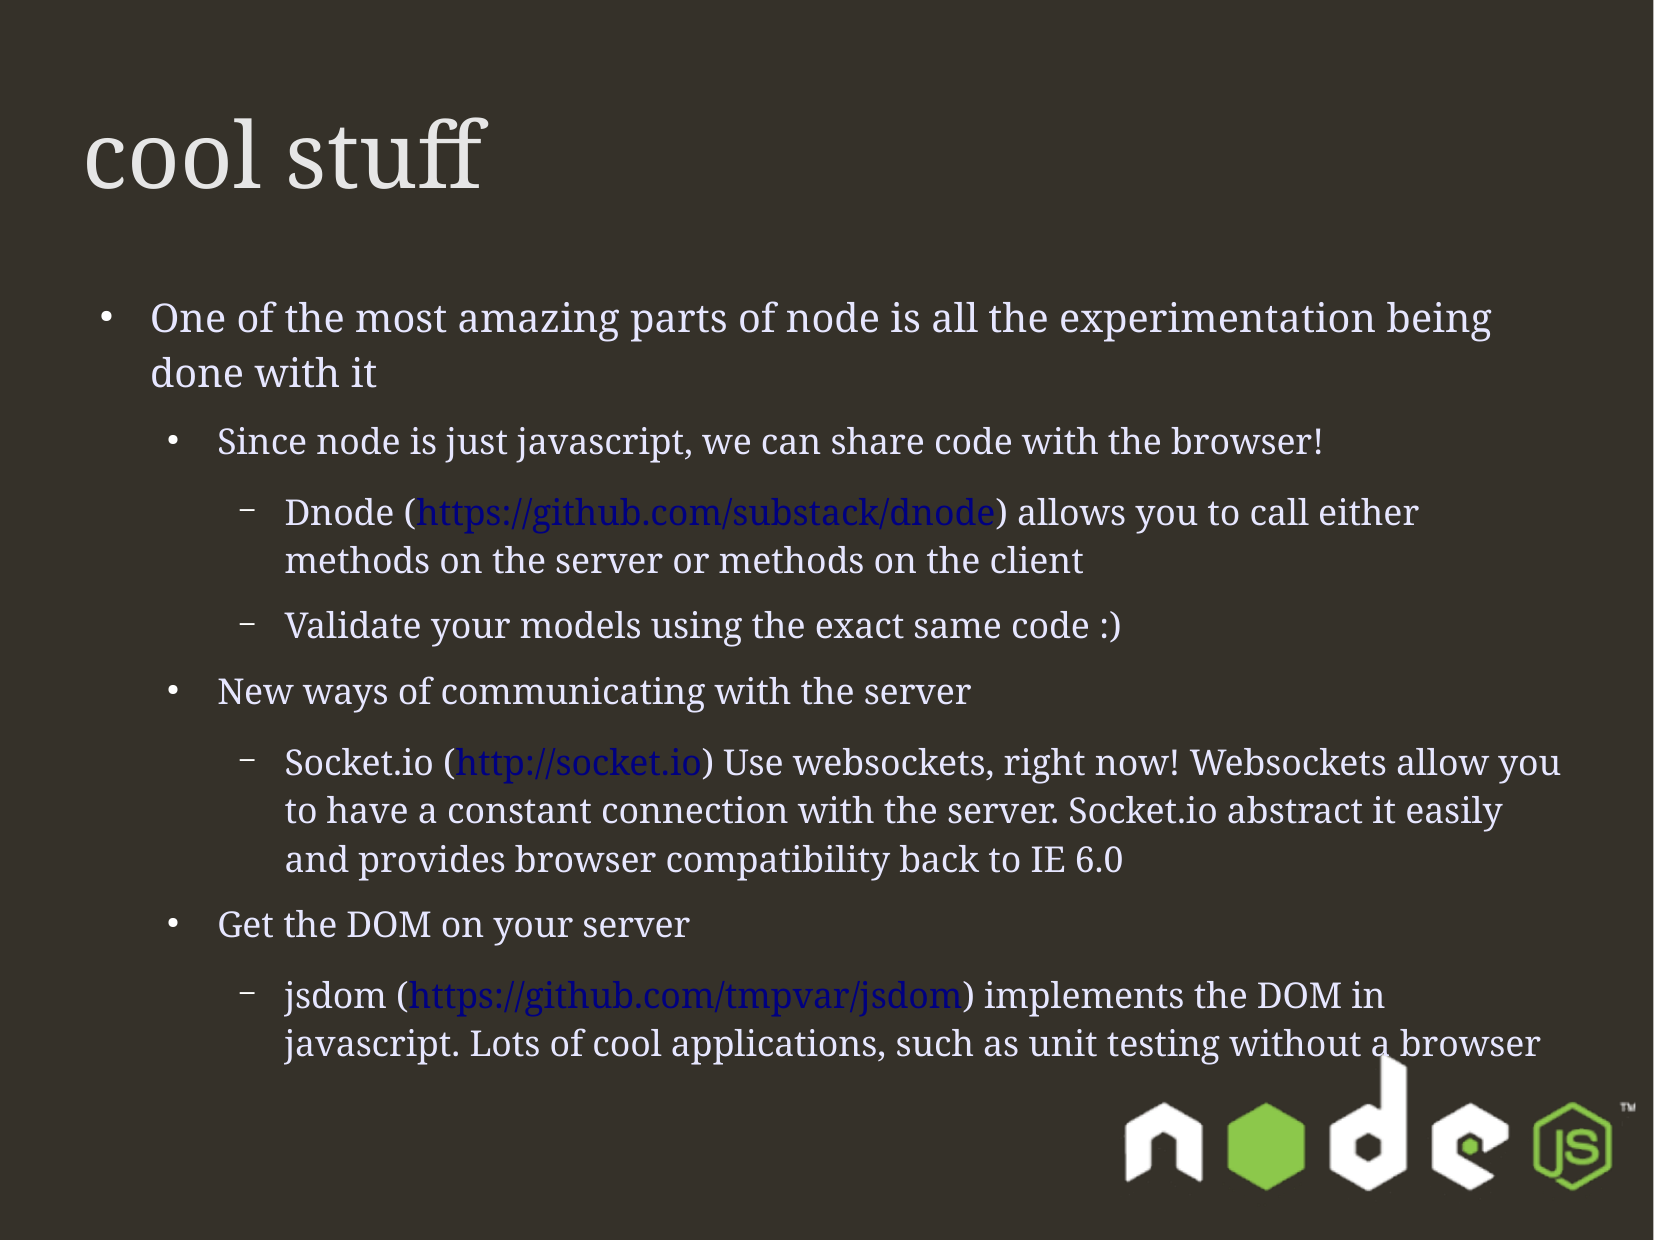

# cool stuff
One of the most amazing parts of node is all the experimentation being done with it
Since node is just javascript, we can share code with the browser!
Dnode (https://github.com/substack/dnode) allows you to call either methods on the server or methods on the client
Validate your models using the exact same code :)
New ways of communicating with the server
Socket.io (http://socket.io) Use websockets, right now! Websockets allow you to have a constant connection with the server. Socket.io abstract it easily and provides browser compatibility back to IE 6.0
Get the DOM on your server
jsdom (https://github.com/tmpvar/jsdom) implements the DOM in javascript. Lots of cool applications, such as unit testing without a browser